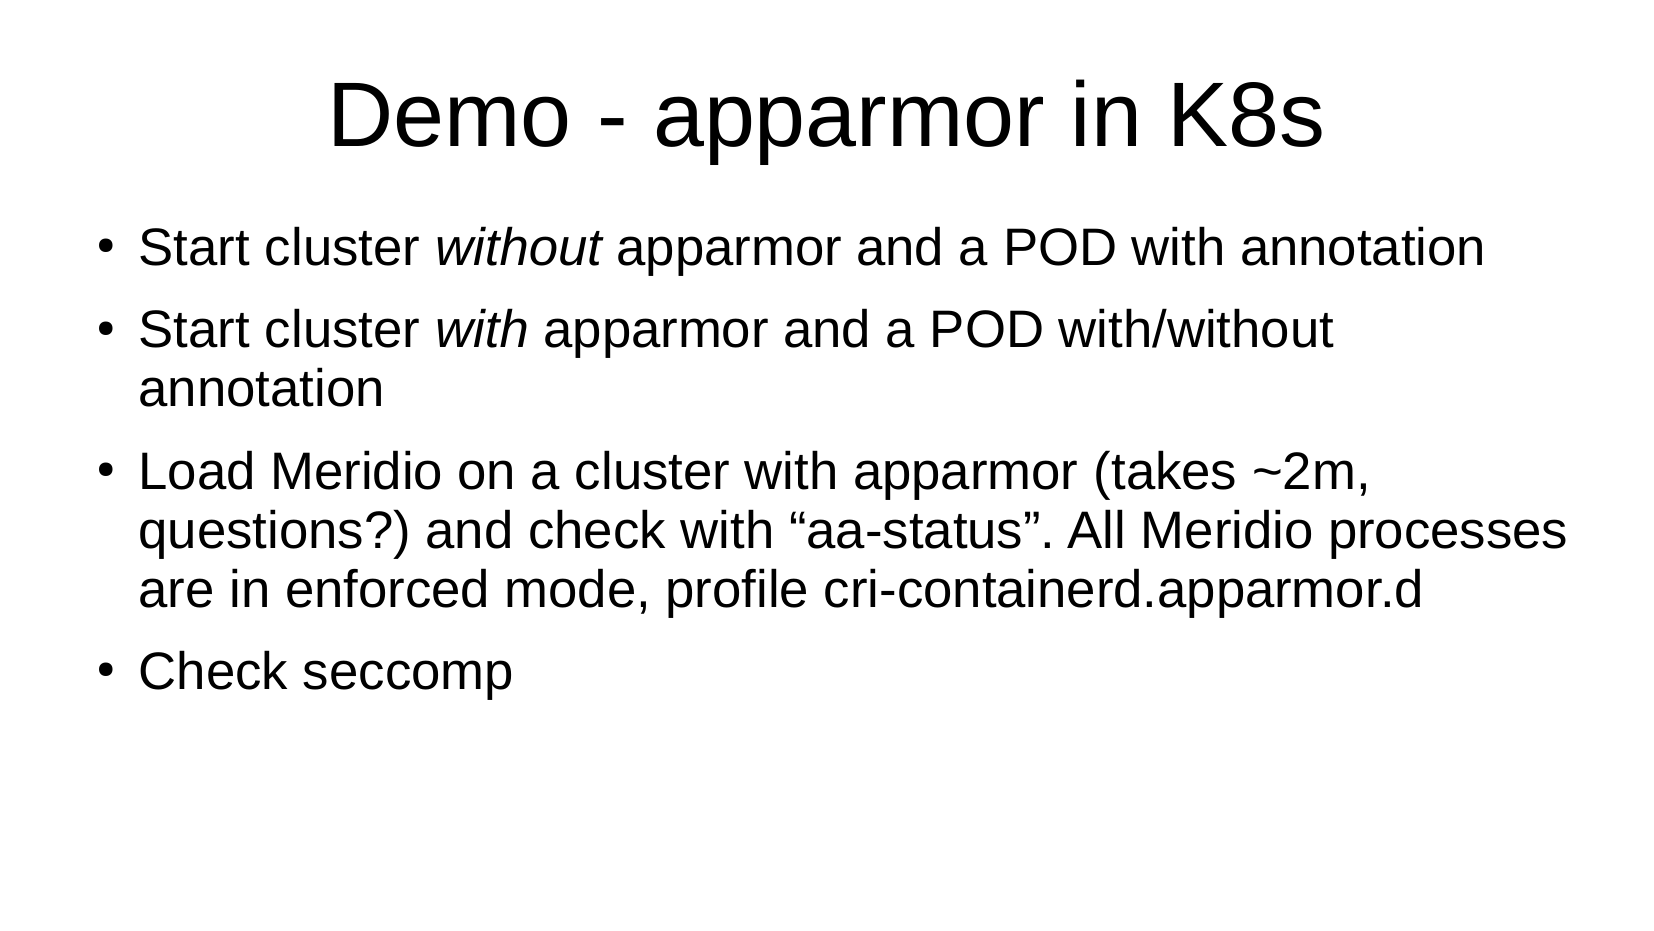

# Demo - apparmor in K8s
Start cluster without apparmor and a POD with annotation
Start cluster with apparmor and a POD with/without annotation
Load Meridio on a cluster with apparmor (takes ~2m, questions?) and check with “aa-status”. All Meridio processes are in enforced mode, profile cri-containerd.apparmor.d
Check seccomp